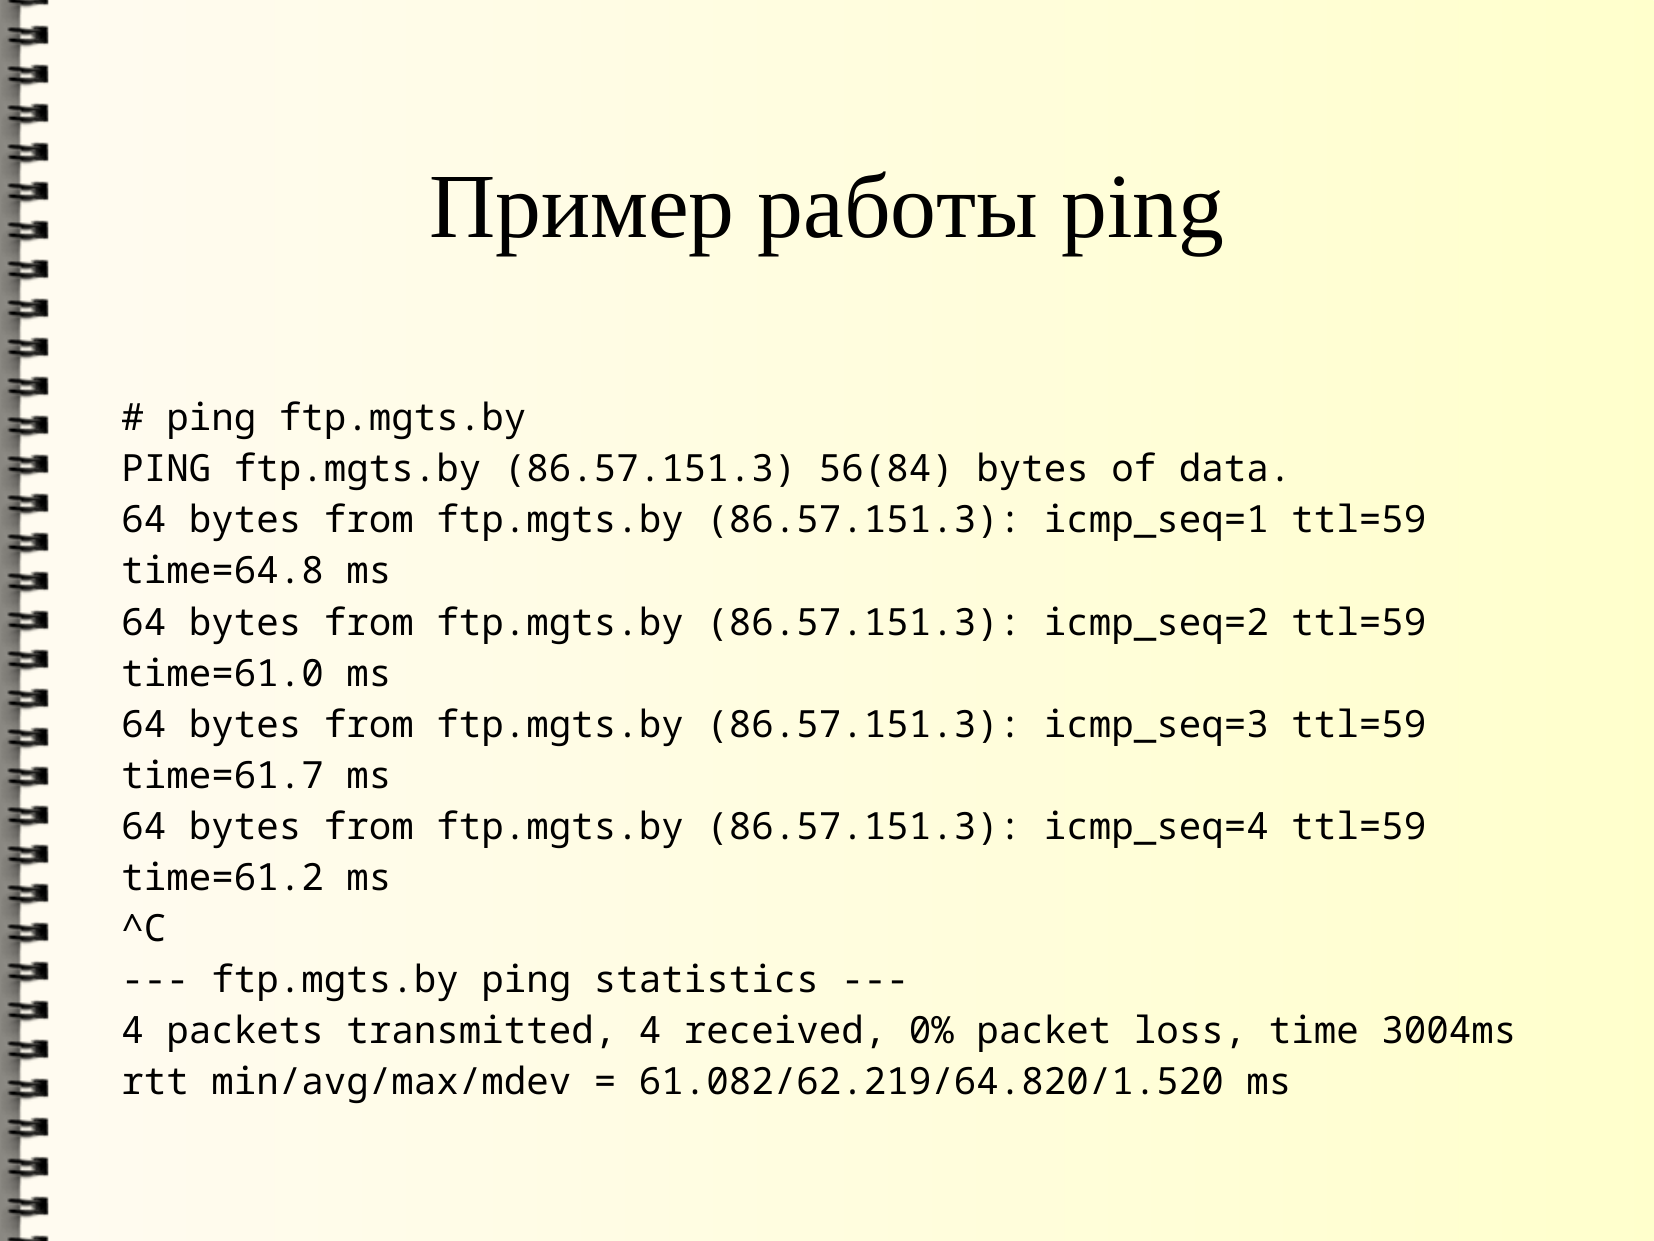

# Пример работы ping
# ping ftp.mgts.by
PING ftp.mgts.by (86.57.151.3) 56(84) bytes of data.
64 bytes from ftp.mgts.by (86.57.151.3): icmp_seq=1 ttl=59 time=64.8 ms
64 bytes from ftp.mgts.by (86.57.151.3): icmp_seq=2 ttl=59 time=61.0 ms
64 bytes from ftp.mgts.by (86.57.151.3): icmp_seq=3 ttl=59 time=61.7 ms
64 bytes from ftp.mgts.by (86.57.151.3): icmp_seq=4 ttl=59 time=61.2 ms
^C
--- ftp.mgts.by ping statistics ---
4 packets transmitted, 4 received, 0% packet loss, time 3004ms
rtt min/avg/max/mdev = 61.082/62.219/64.820/1.520 ms